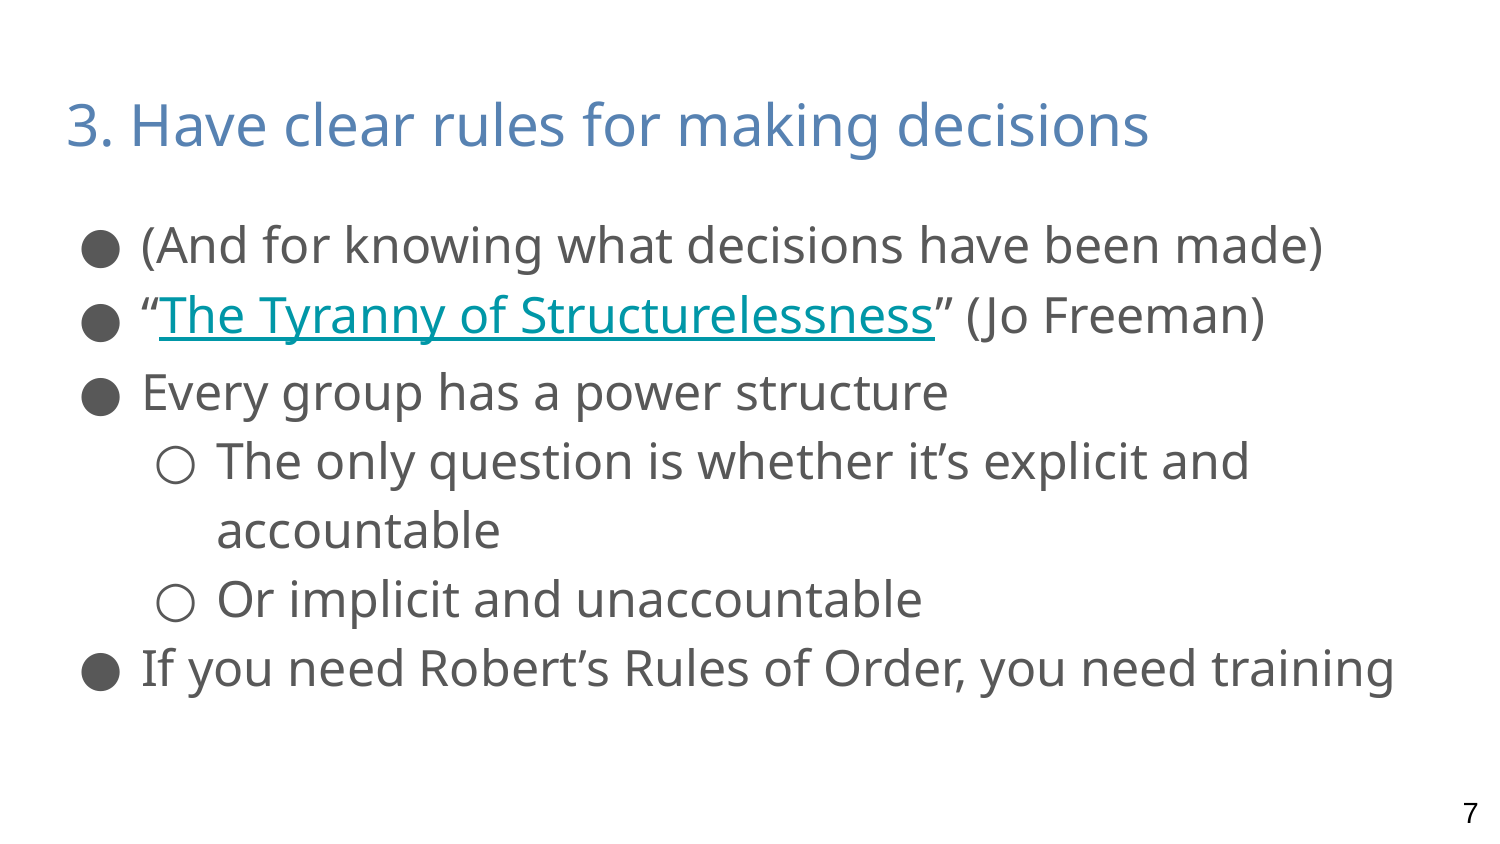

# 3. Have clear rules for making decisions
(And for knowing what decisions have been made)
“The Tyranny of Structurelessness” (Jo Freeman)
Every group has a power structure
The only question is whether it’s explicit and accountable
Or implicit and unaccountable
If you need Robert’s Rules of Order, you need training